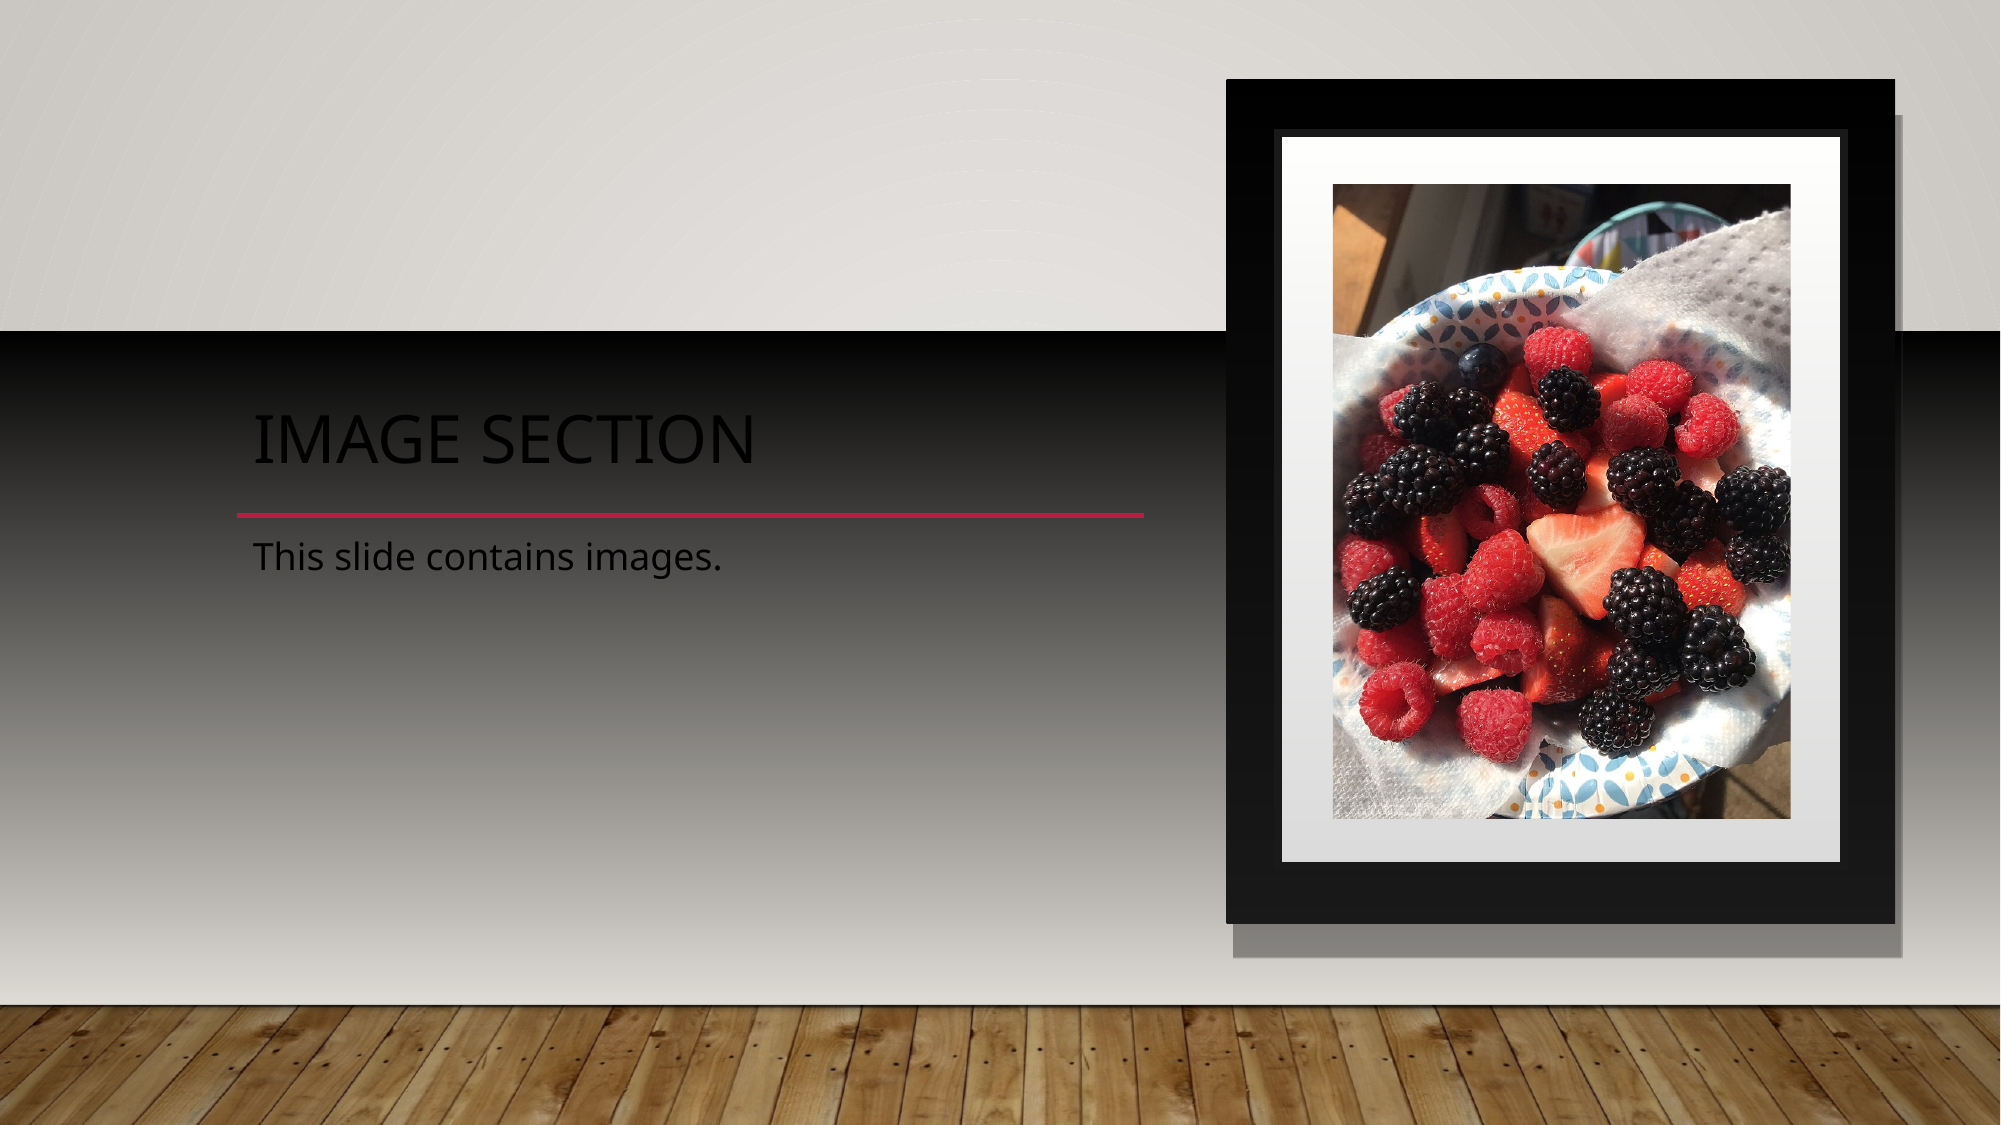

# Image Section
This slide contains images.